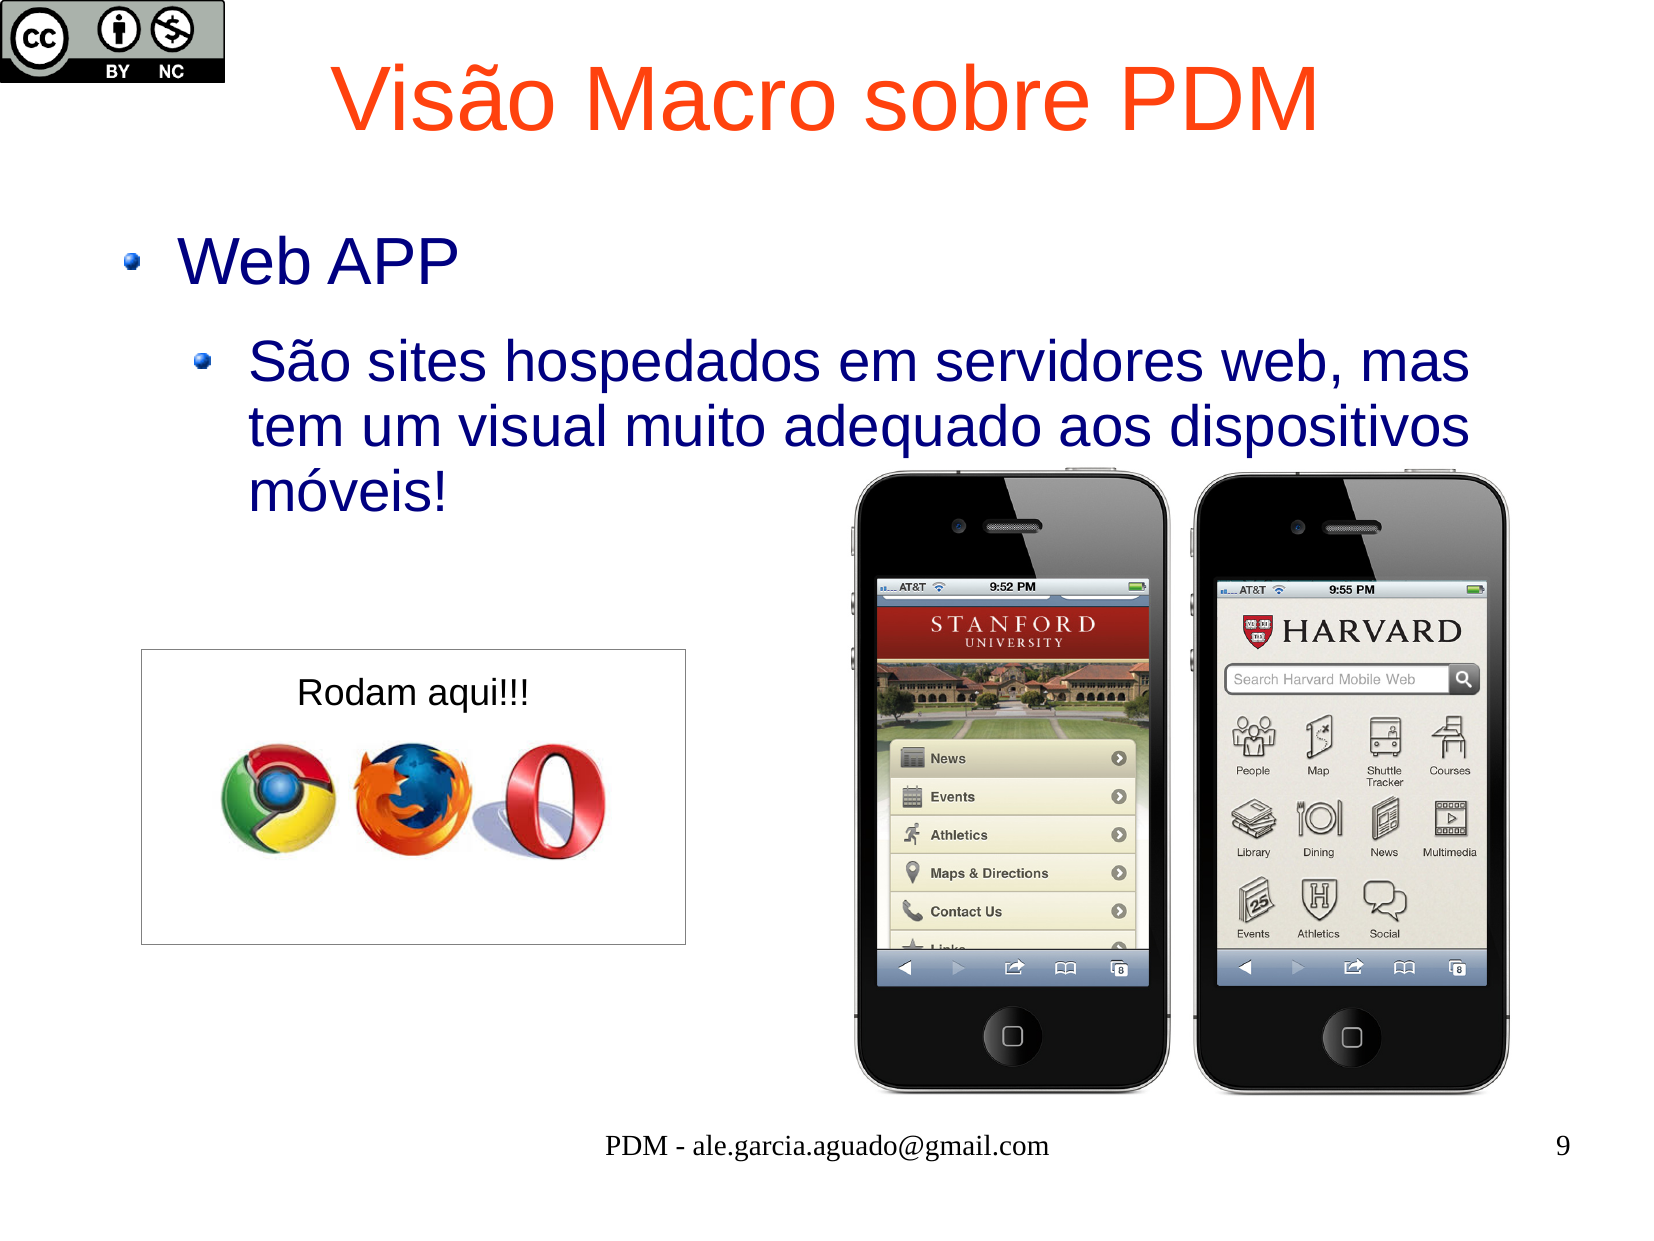

# Visão Macro sobre PDM
Web APP
São sites hospedados em servidores web, mas tem um visual muito adequado aos dispositivos móveis!
Rodam aqui!!!
PDM - ale.garcia.aguado@gmail.com
9